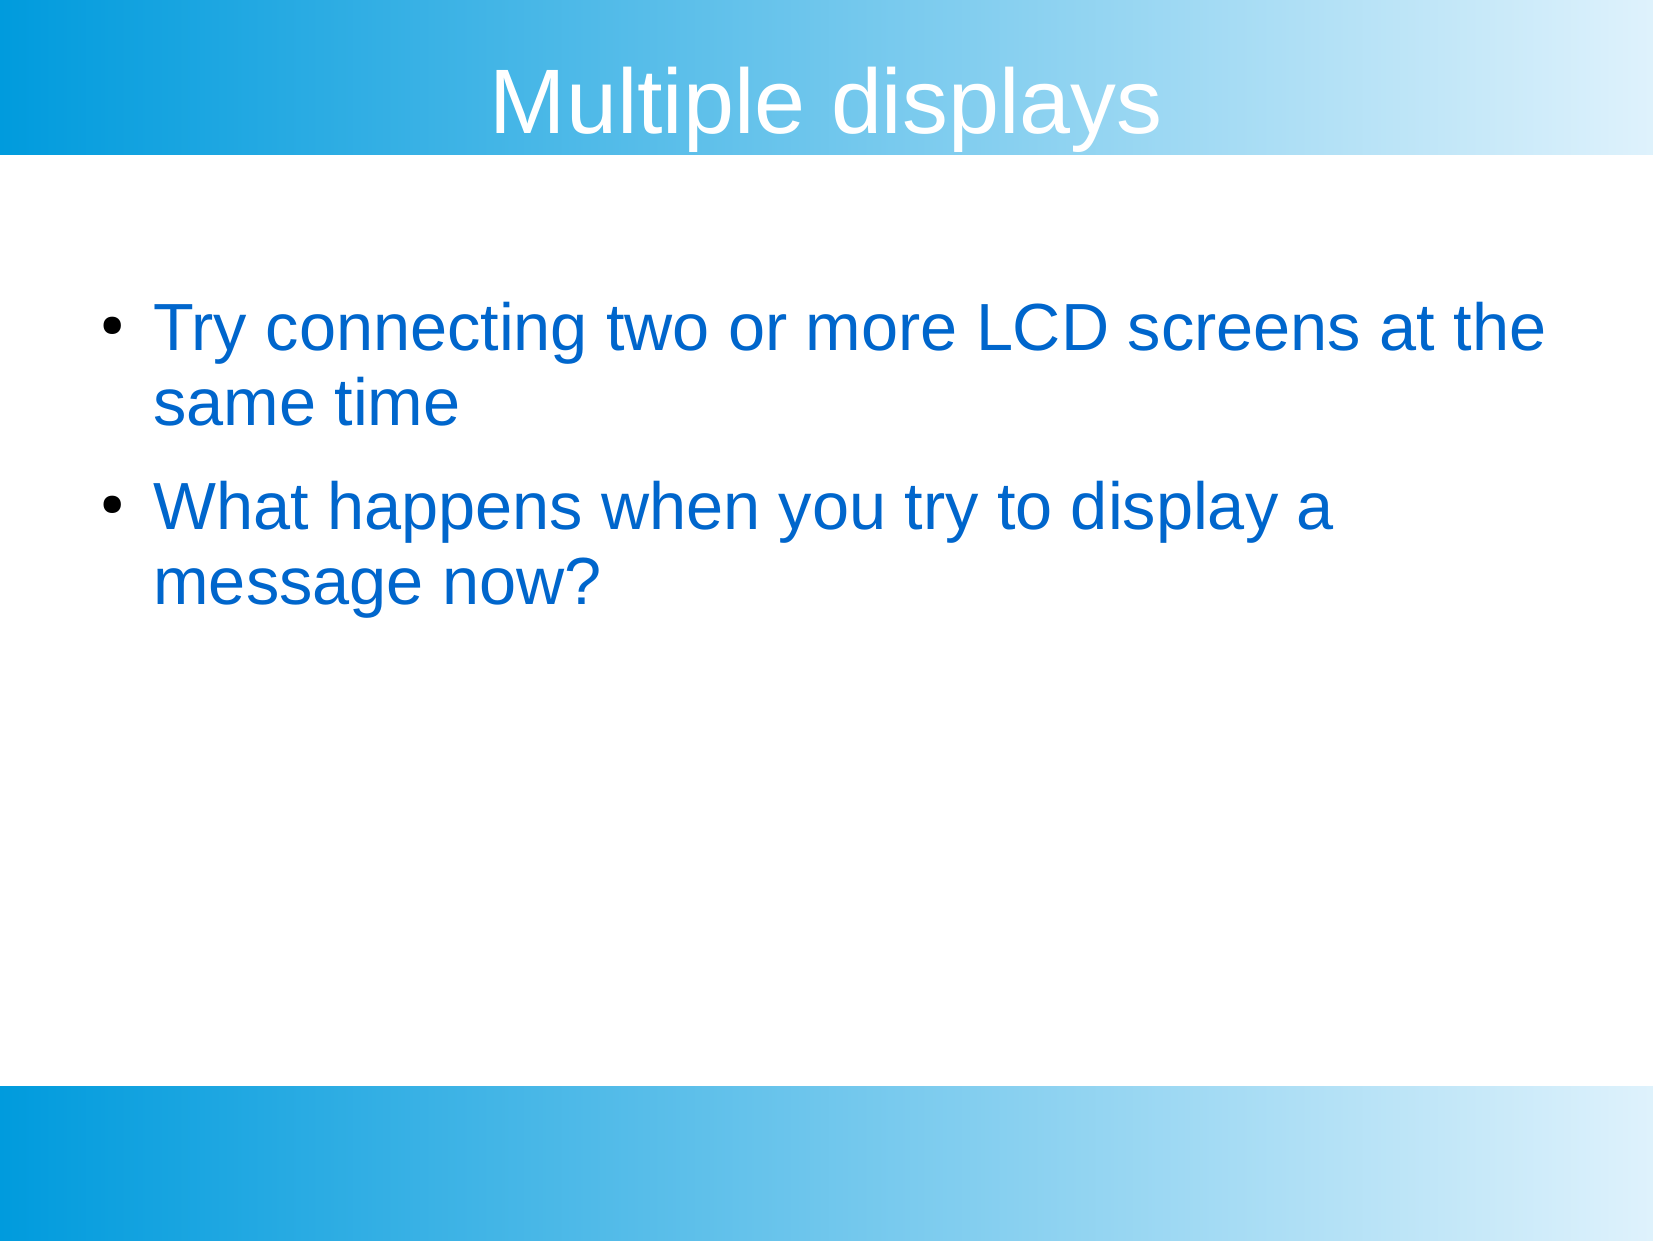

# Multiple displays
Try connecting two or more LCD screens at the same time
What happens when you try to display a message now?